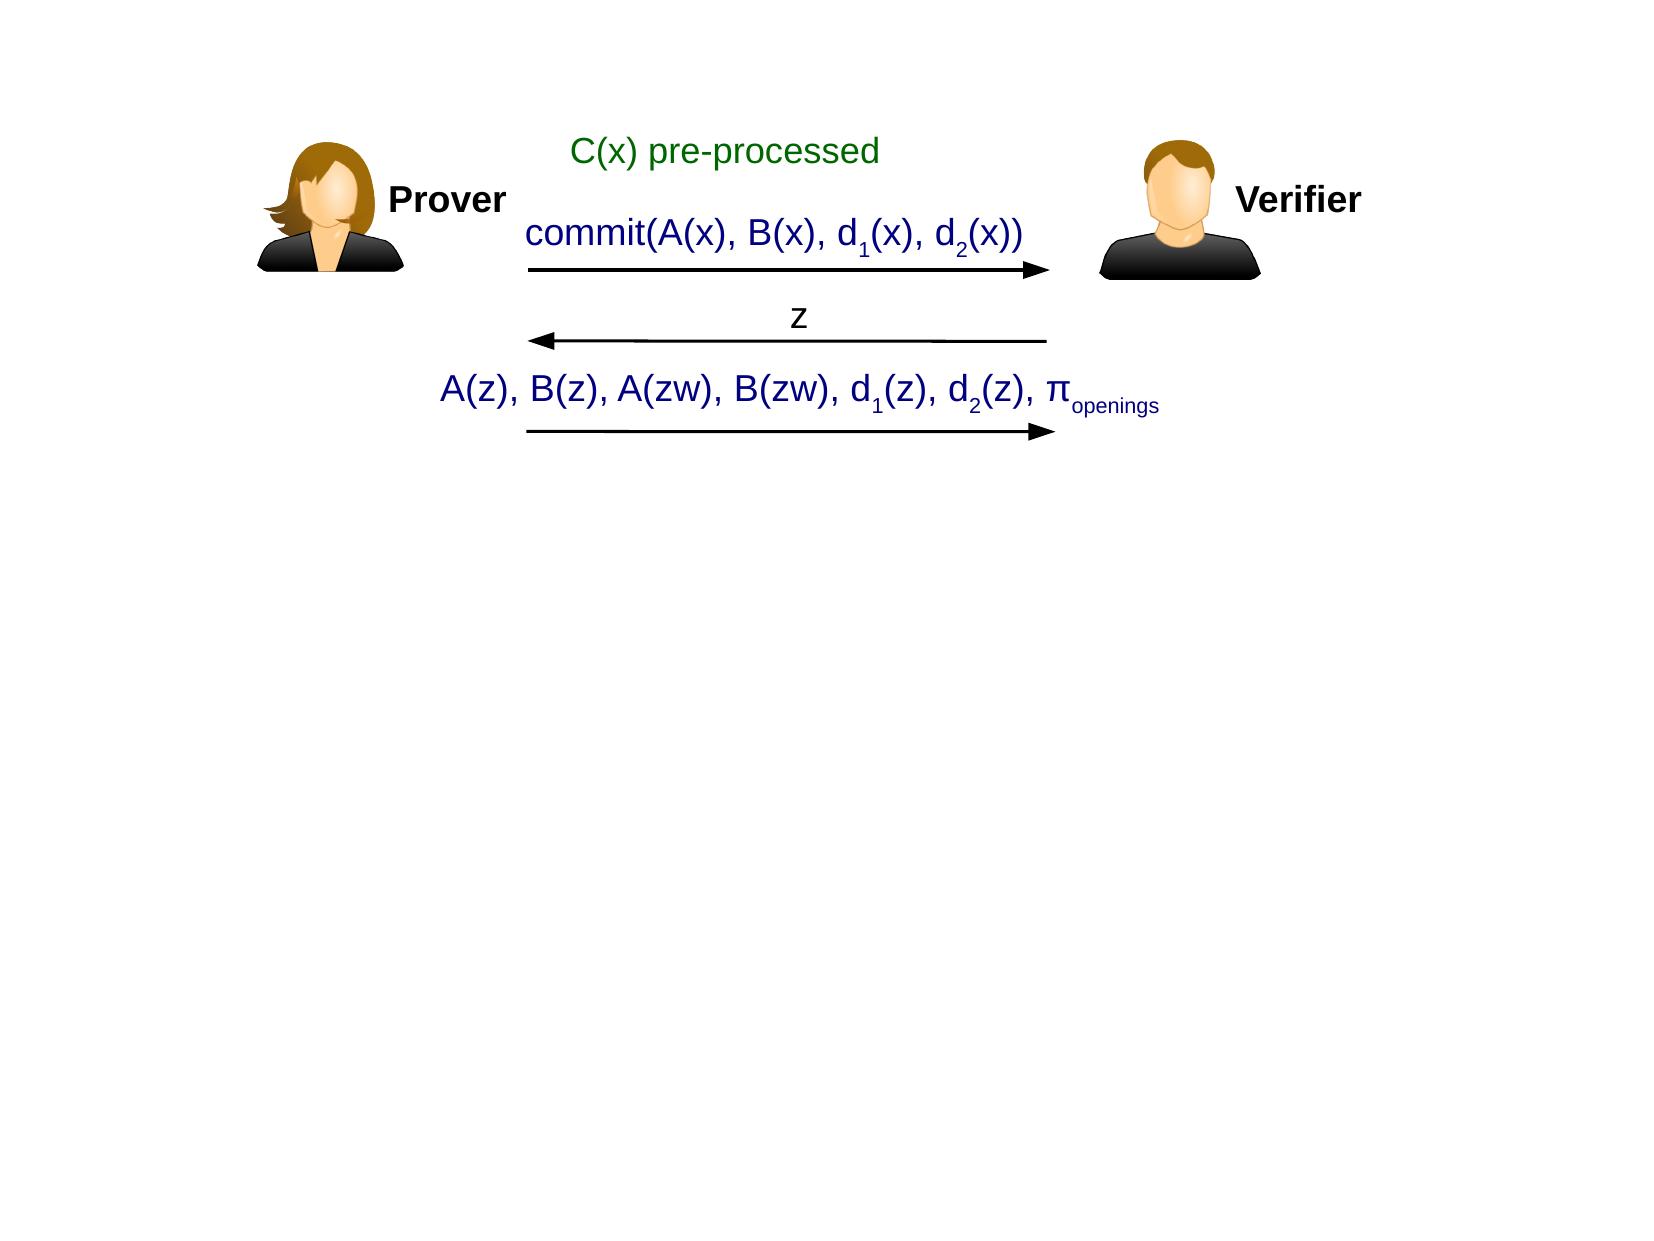

C(x) pre-processed
Prover
Verifier
commit(A(x), B(x), d1(x), d2(x))
z
A(z), B(z), A(zw), B(zw), d1(z), d2(z), πopenings